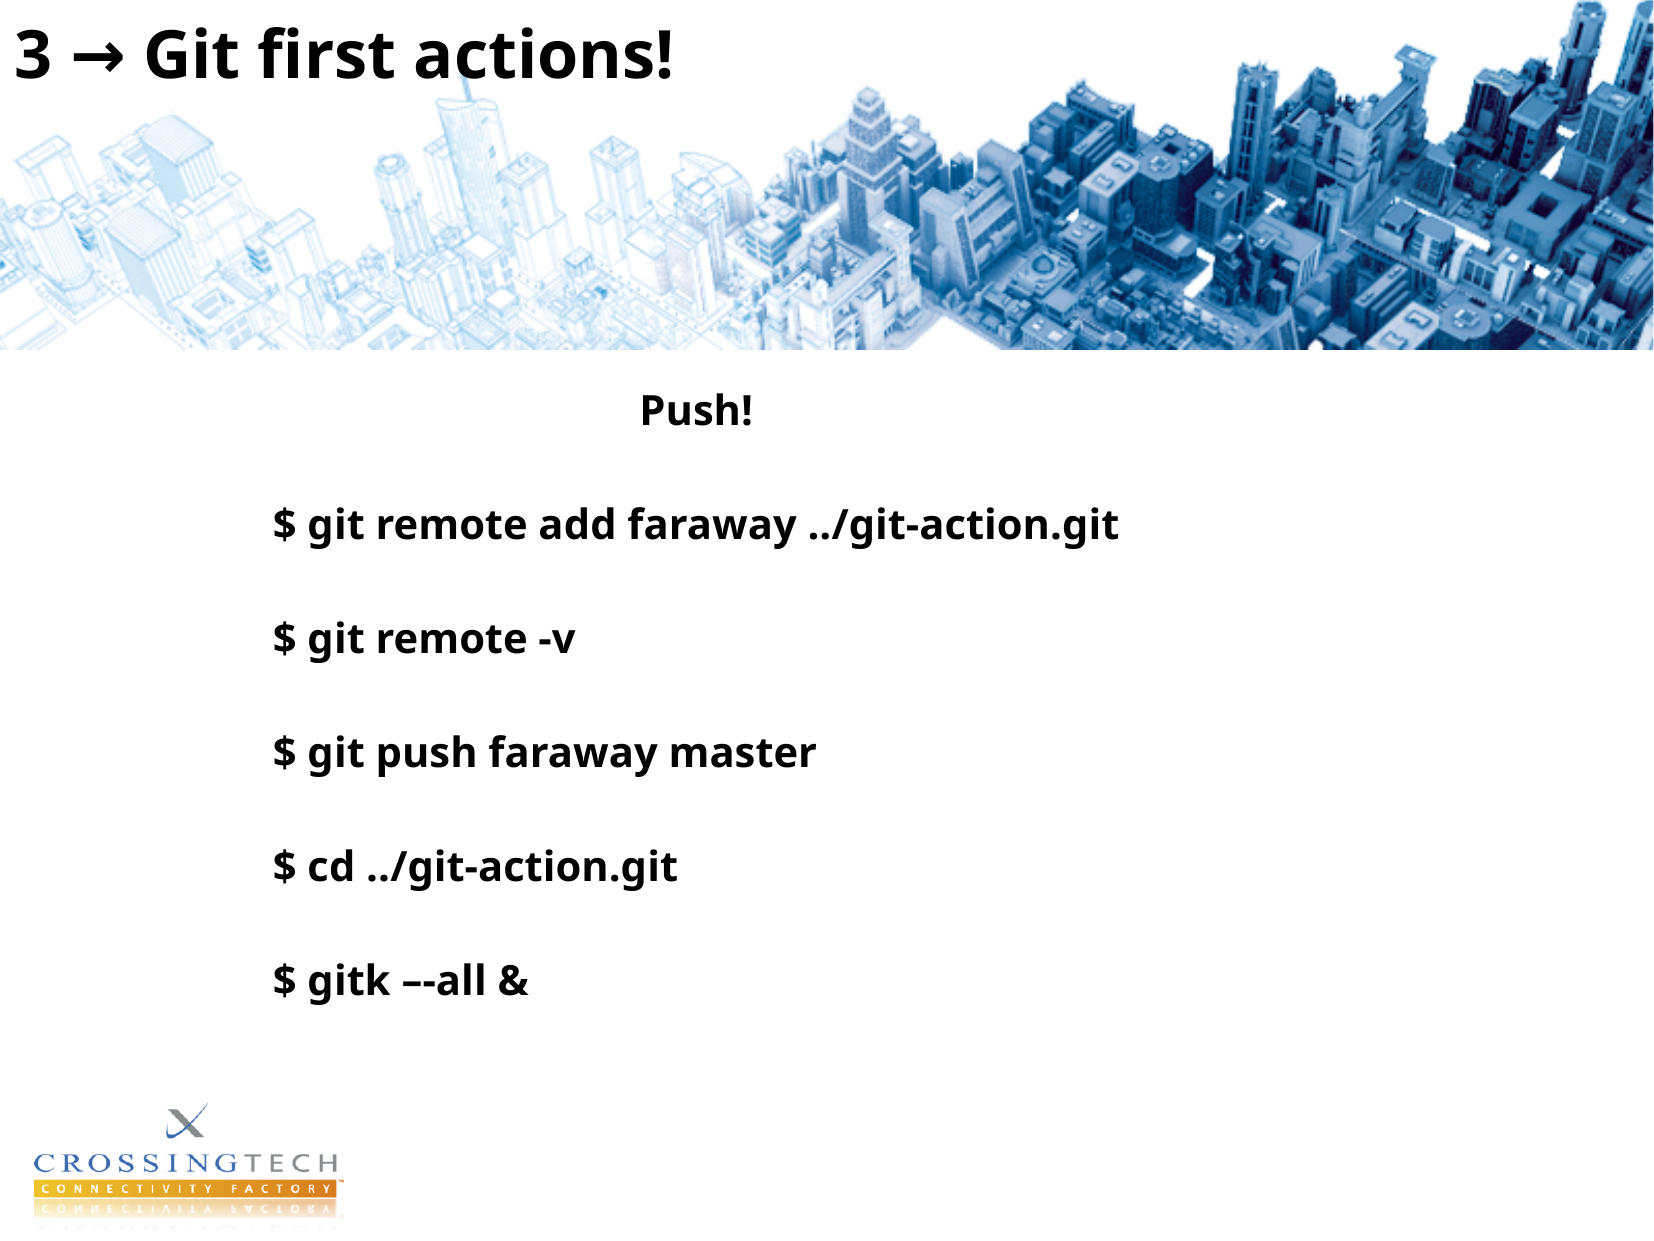

3 → Git first actions!
Push!
$ git remote add faraway ../git-action.git
$ git remote -v
$ git push faraway master
$ cd ../git-action.git
$ gitk –-all &